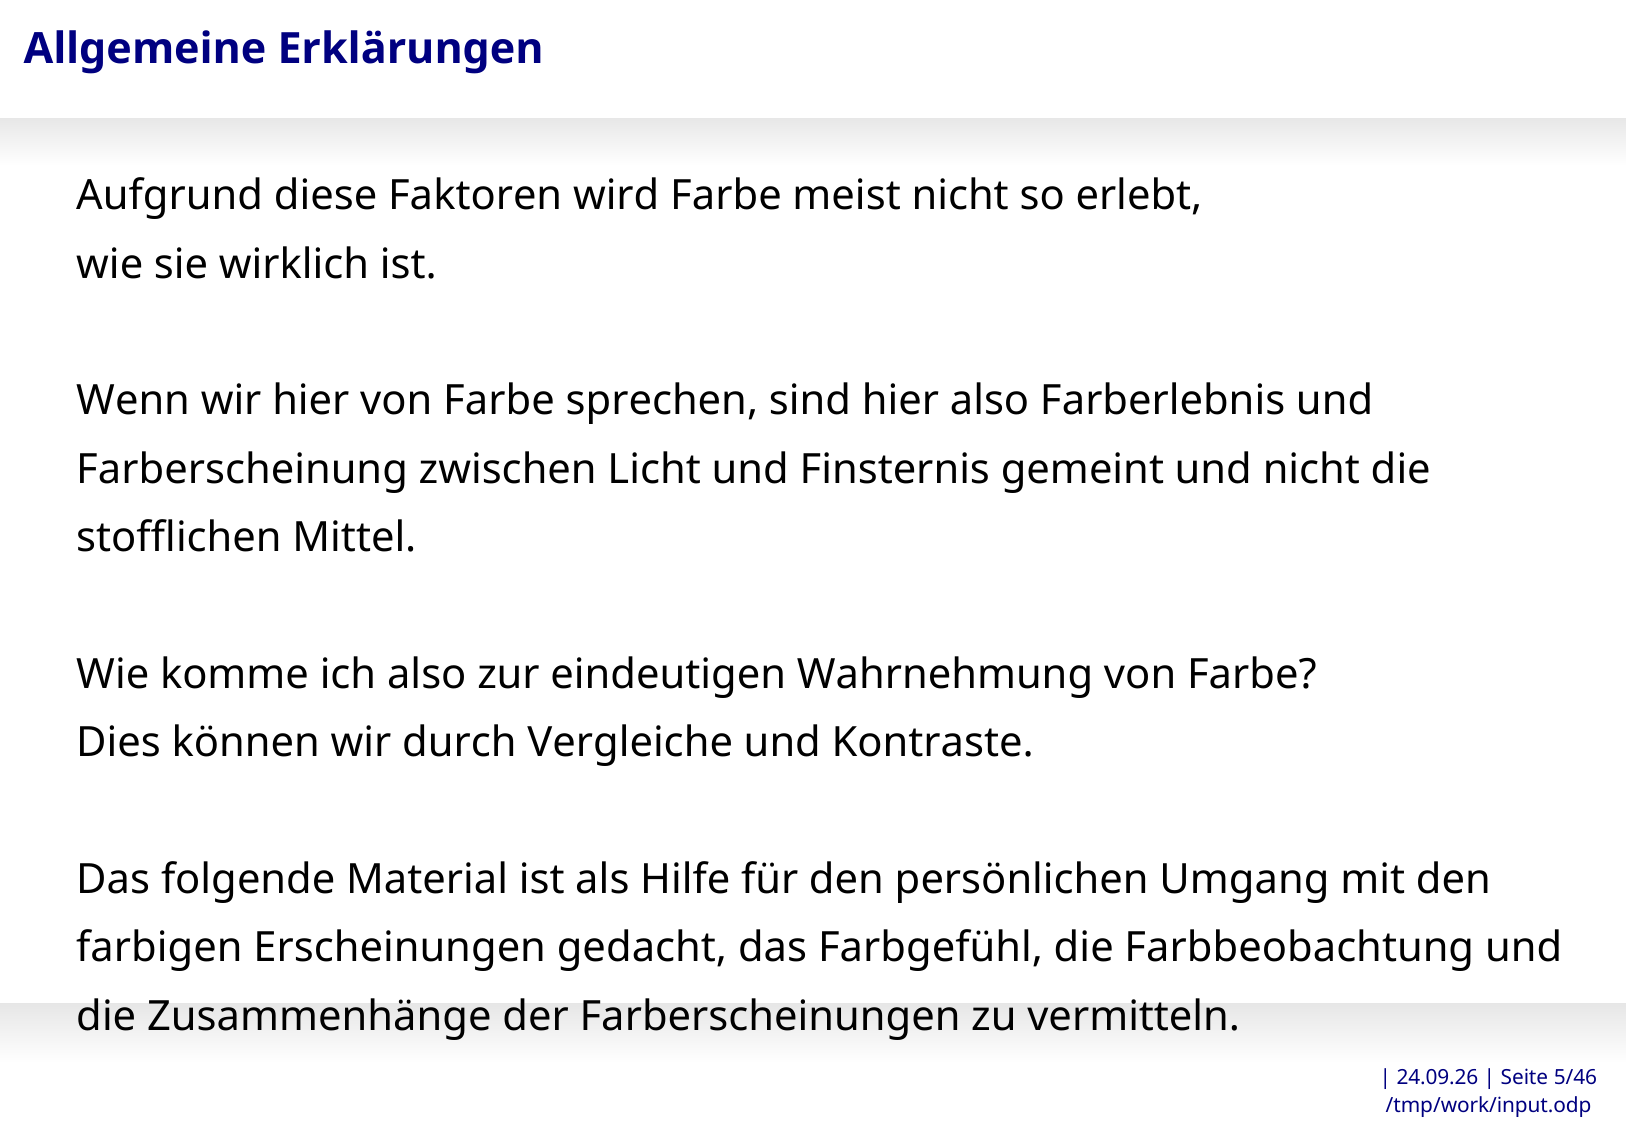

# Allgemeine Erklärungen
Aufgrund diese Faktoren wird Farbe meist nicht so erlebt,
wie sie wirklich ist.
Wenn wir hier von Farbe sprechen, sind hier also Farberlebnis und Farberscheinung zwischen Licht und Finsternis gemeint und nicht die stofflichen Mittel.
Wie komme ich also zur eindeutigen Wahrnehmung von Farbe?
Dies können wir durch Vergleiche und Kontraste.
Das folgende Material ist als Hilfe für den persönlichen Umgang mit den farbigen Erscheinungen gedacht, das Farbgefühl, die Farbbeobachtung und die Zusammenhänge der Farberscheinungen zu vermitteln.